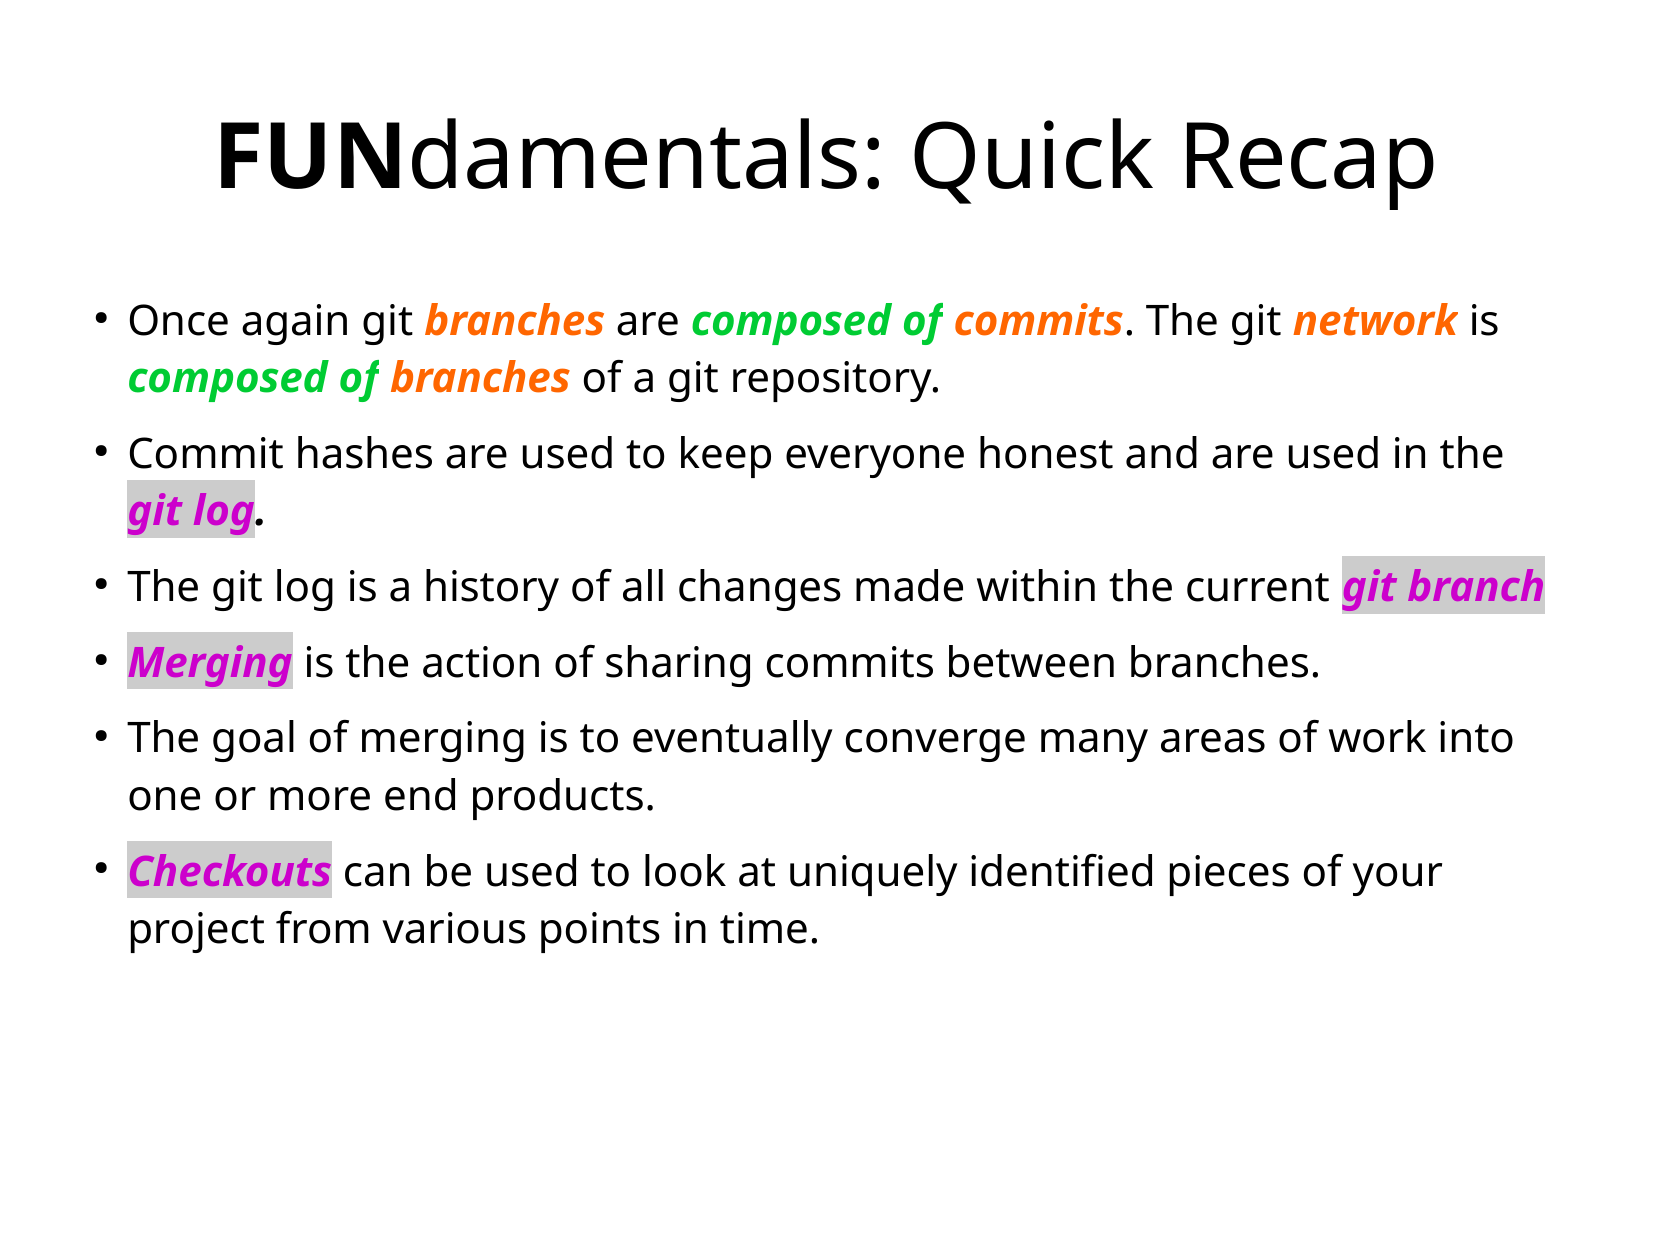

# FUNdamentals: Quick Recap
Once again git branches are composed of commits. The git network is composed of branches of a git repository.
Commit hashes are used to keep everyone honest and are used in the git log.
The git log is a history of all changes made within the current git branch
Merging is the action of sharing commits between branches.
The goal of merging is to eventually converge many areas of work into one or more end products.
Checkouts can be used to look at uniquely identified pieces of your project from various points in time.